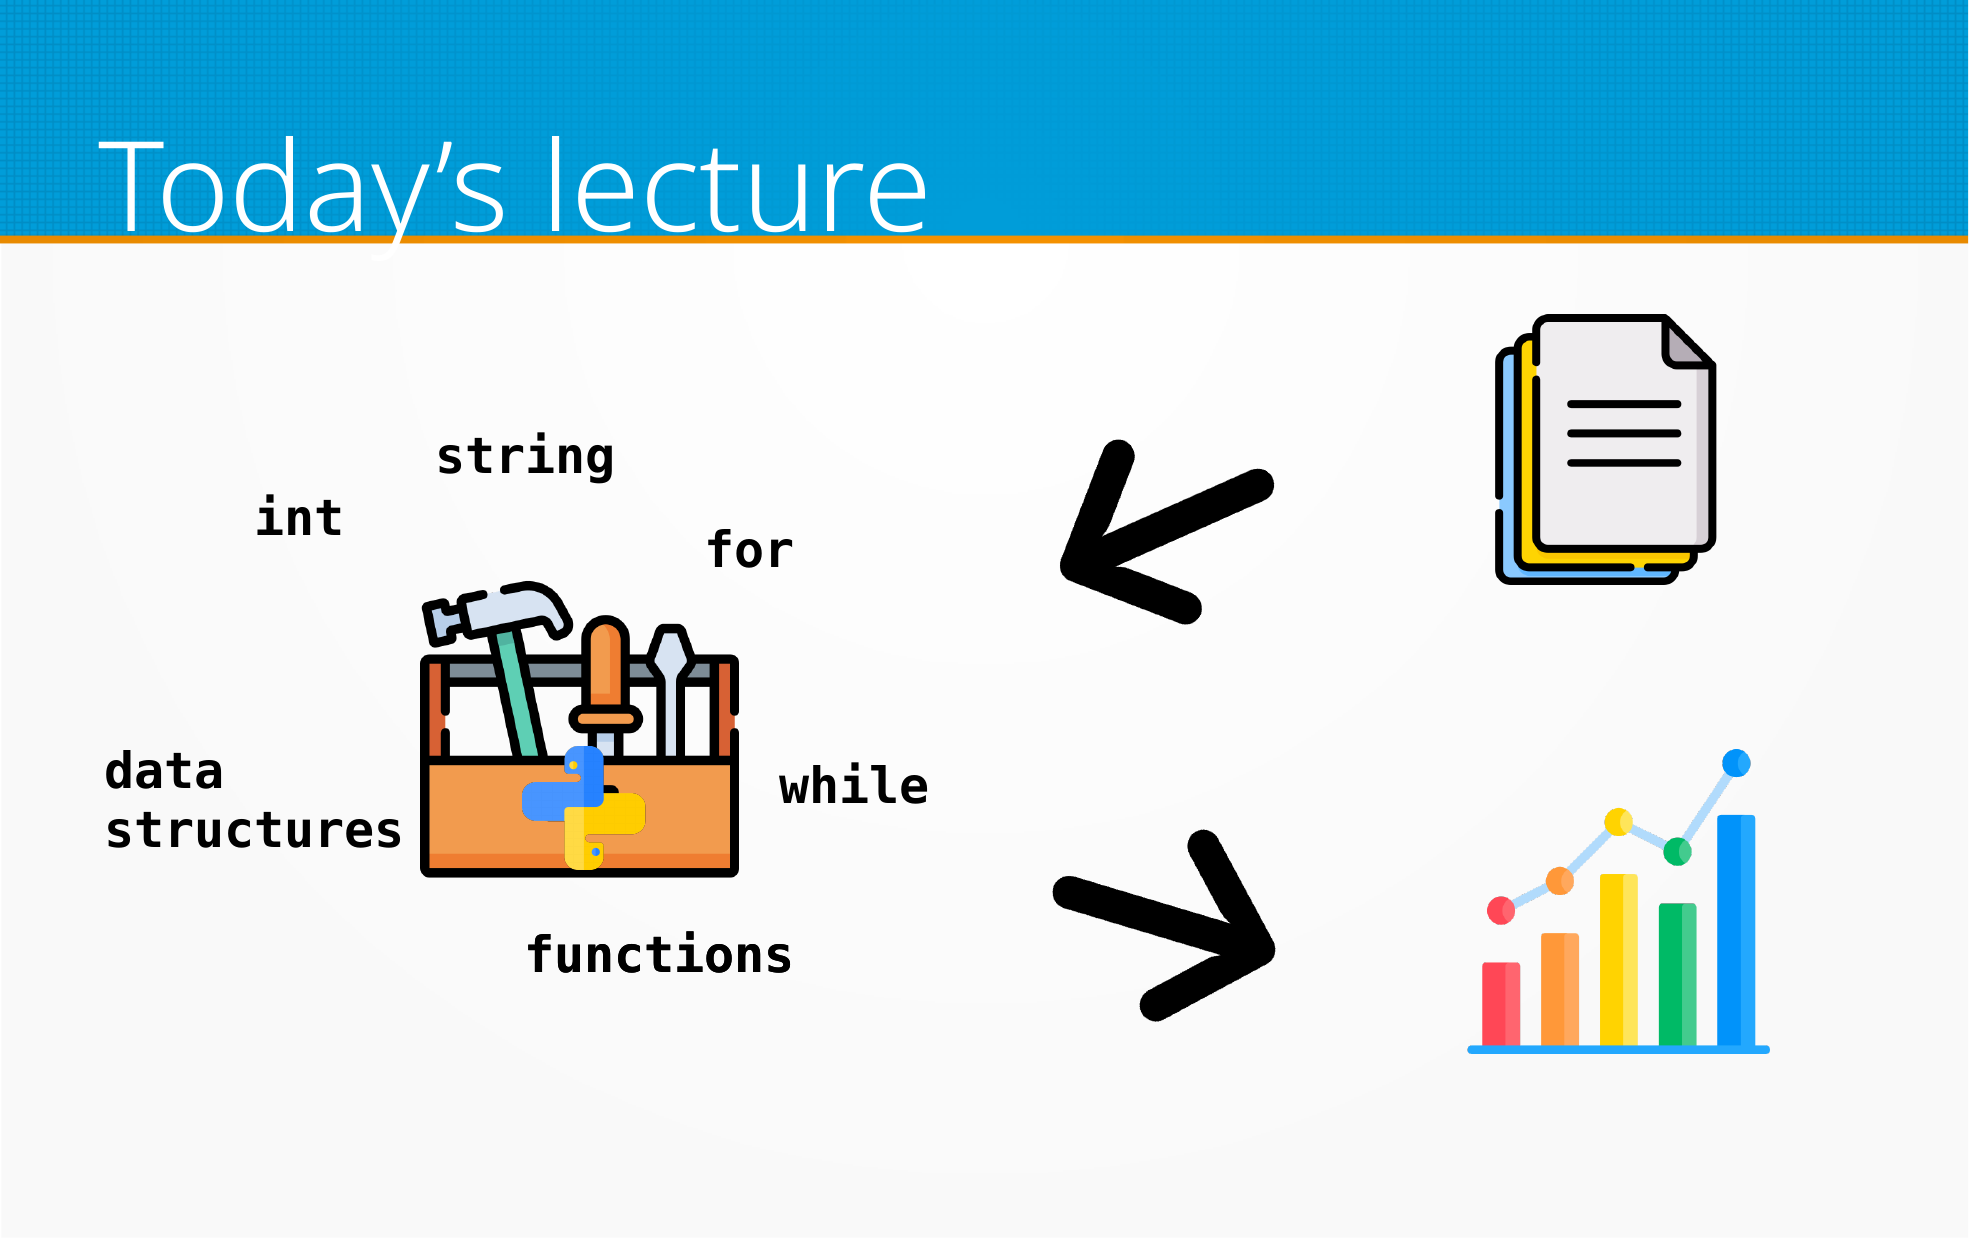

# Today’s lecture
string
int
for
data structures
while
functions
functions